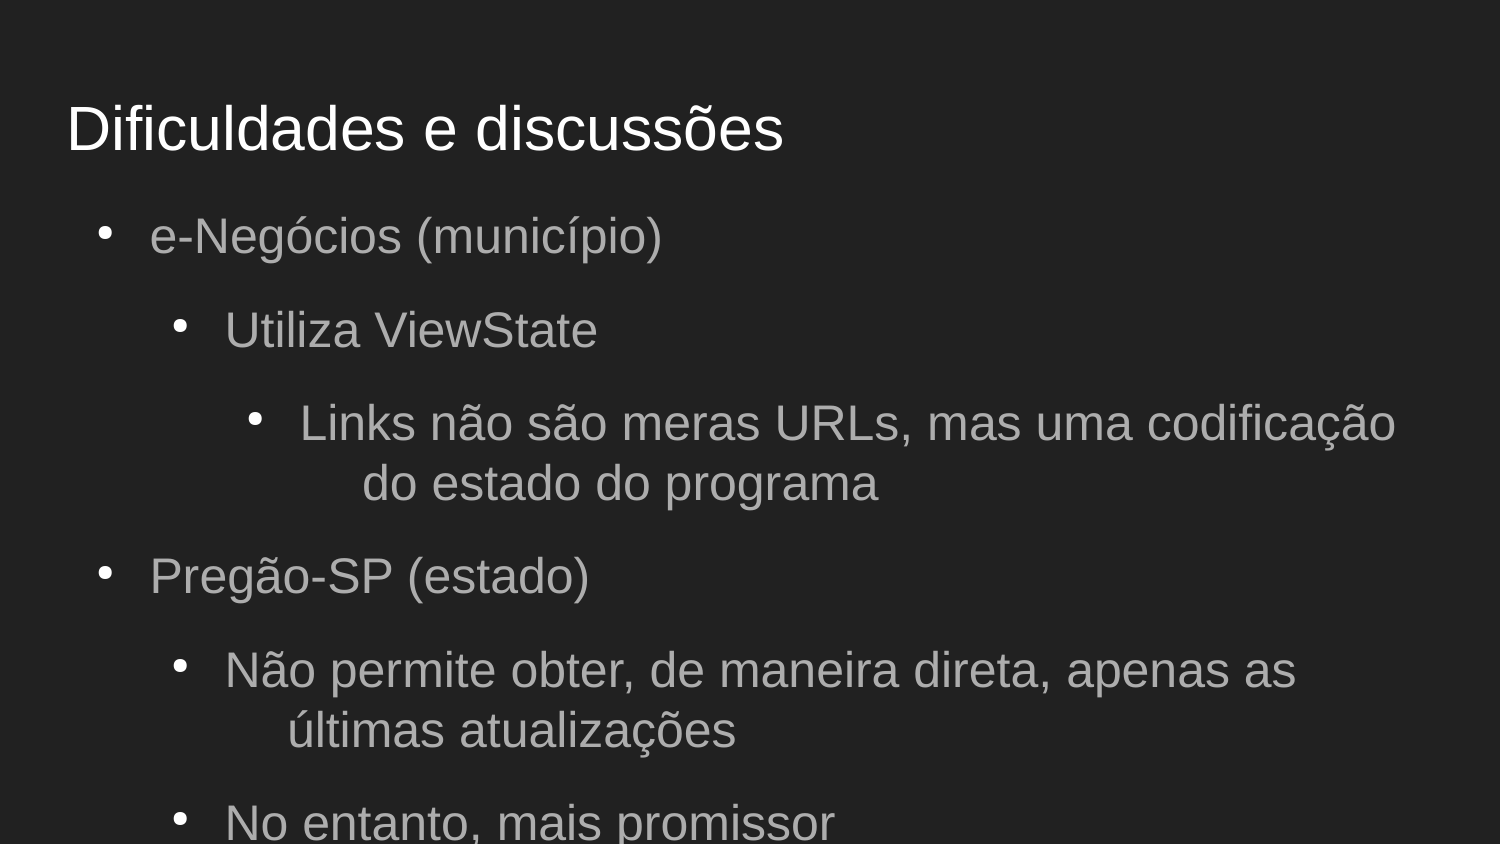

# Dificuldades e discussões
e-Negócios (município)
Utiliza ViewState
Links não são meras URLs, mas uma codificação do estado do programa
Pregão-SP (estado)
Não permite obter, de maneira direta, apenas as últimas atualizações
No entanto, mais promissor